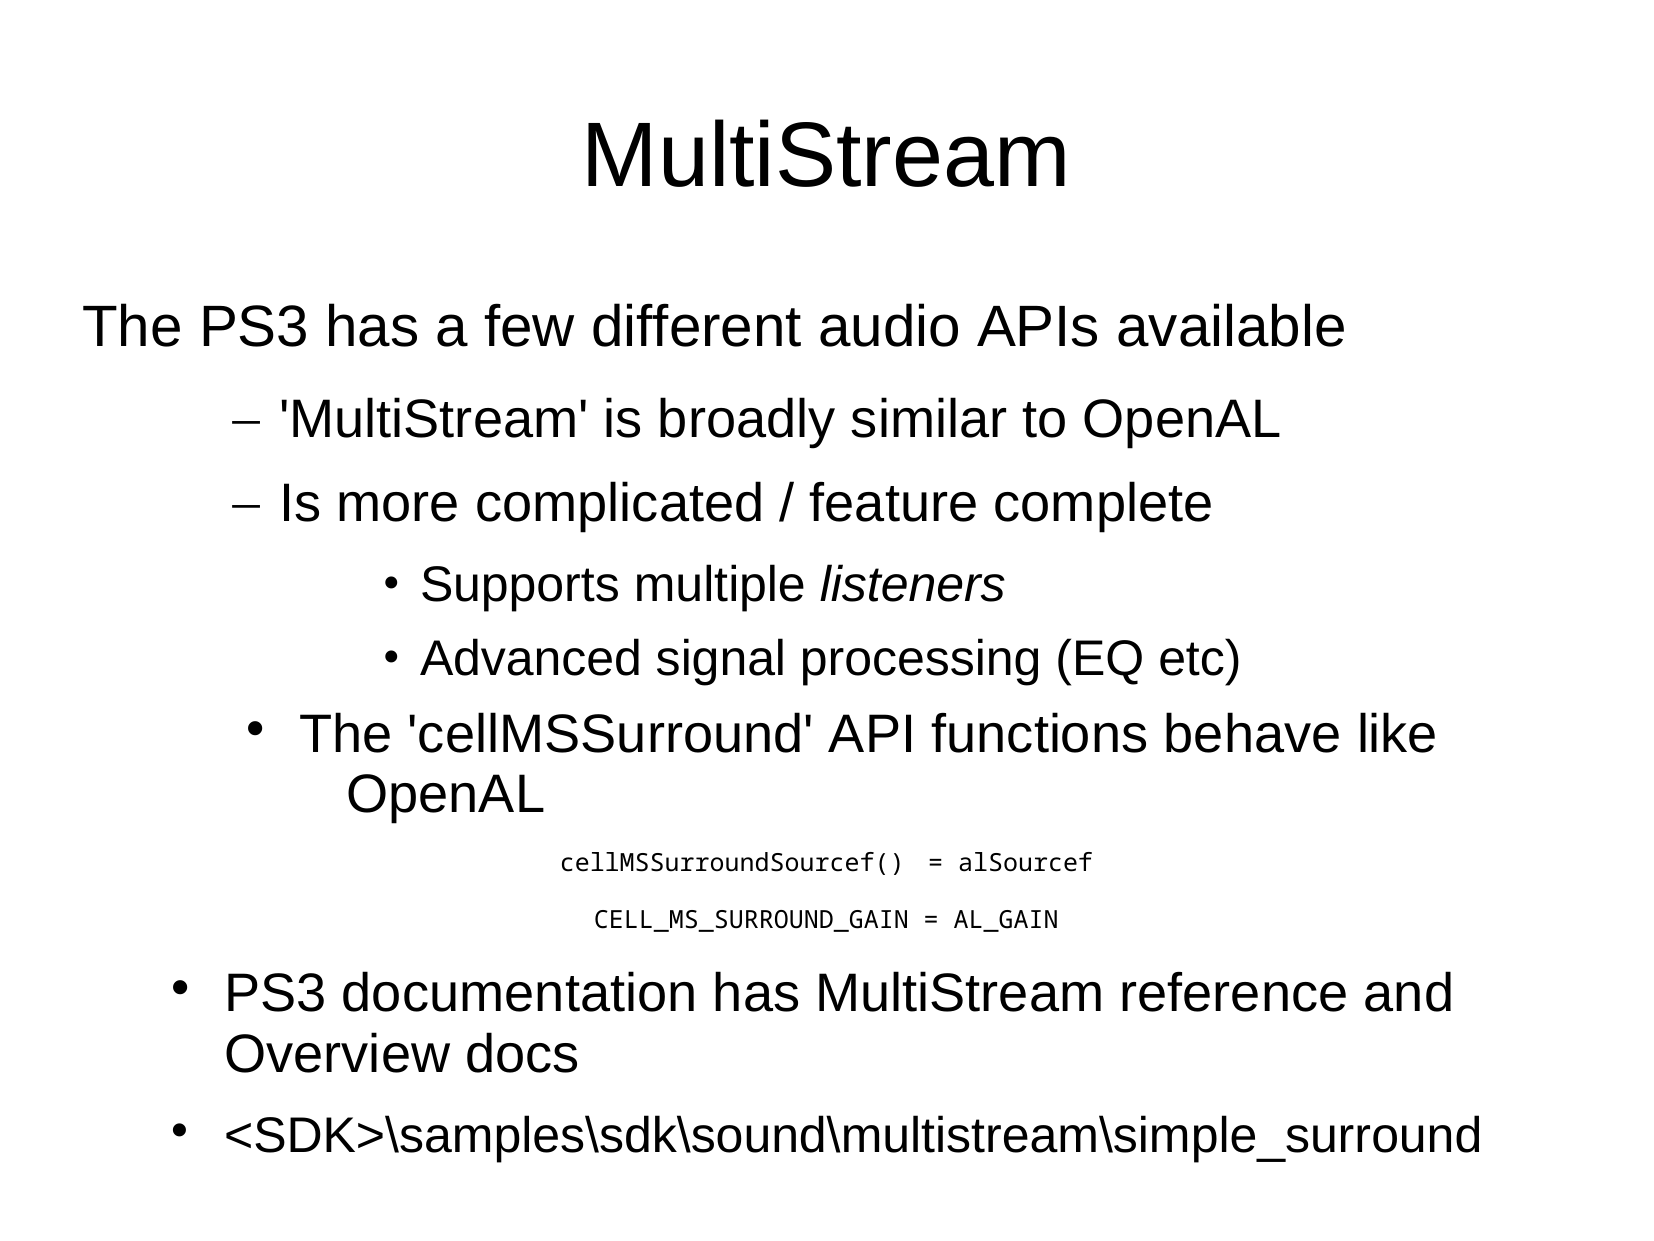

# MultiStream
The PS3 has a few different audio APIs available
'MultiStream' is broadly similar to OpenAL
Is more complicated / feature complete
Supports multiple listeners
Advanced signal processing (EQ etc)
The 'cellMSSurround' API functions behave like OpenAL
cellMSSurroundSourcef()	= alSourcef
CELL_MS_SURROUND_GAIN = AL_GAIN
PS3 documentation has MultiStream reference and Overview docs
<SDK>\samples\sdk\sound\multistream\simple_surround